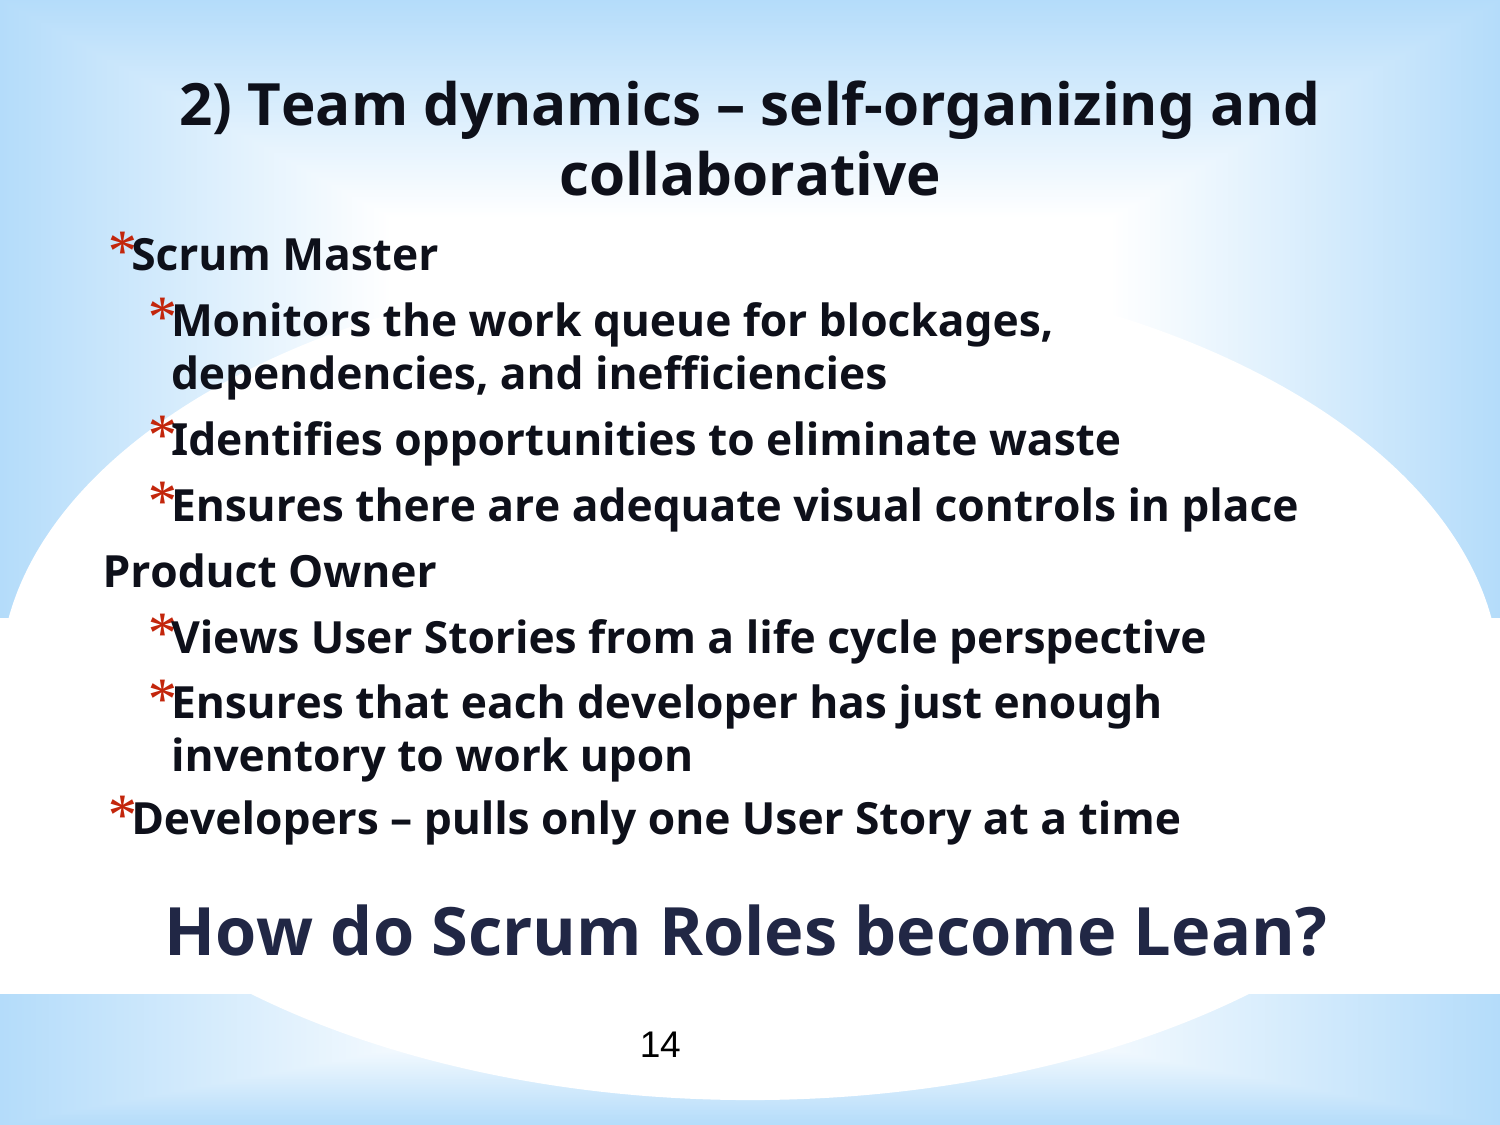

2) Team dynamics – self-organizing and collaborative
Scrum Master
Monitors the work queue for blockages, dependencies, and inefficiencies
Identifies opportunities to eliminate waste
Ensures there are adequate visual controls in place
Product Owner
Views User Stories from a life cycle perspective
Ensures that each developer has just enough inventory to work upon
Developers – pulls only one User Story at a time
# How do Scrum Roles become Lean?